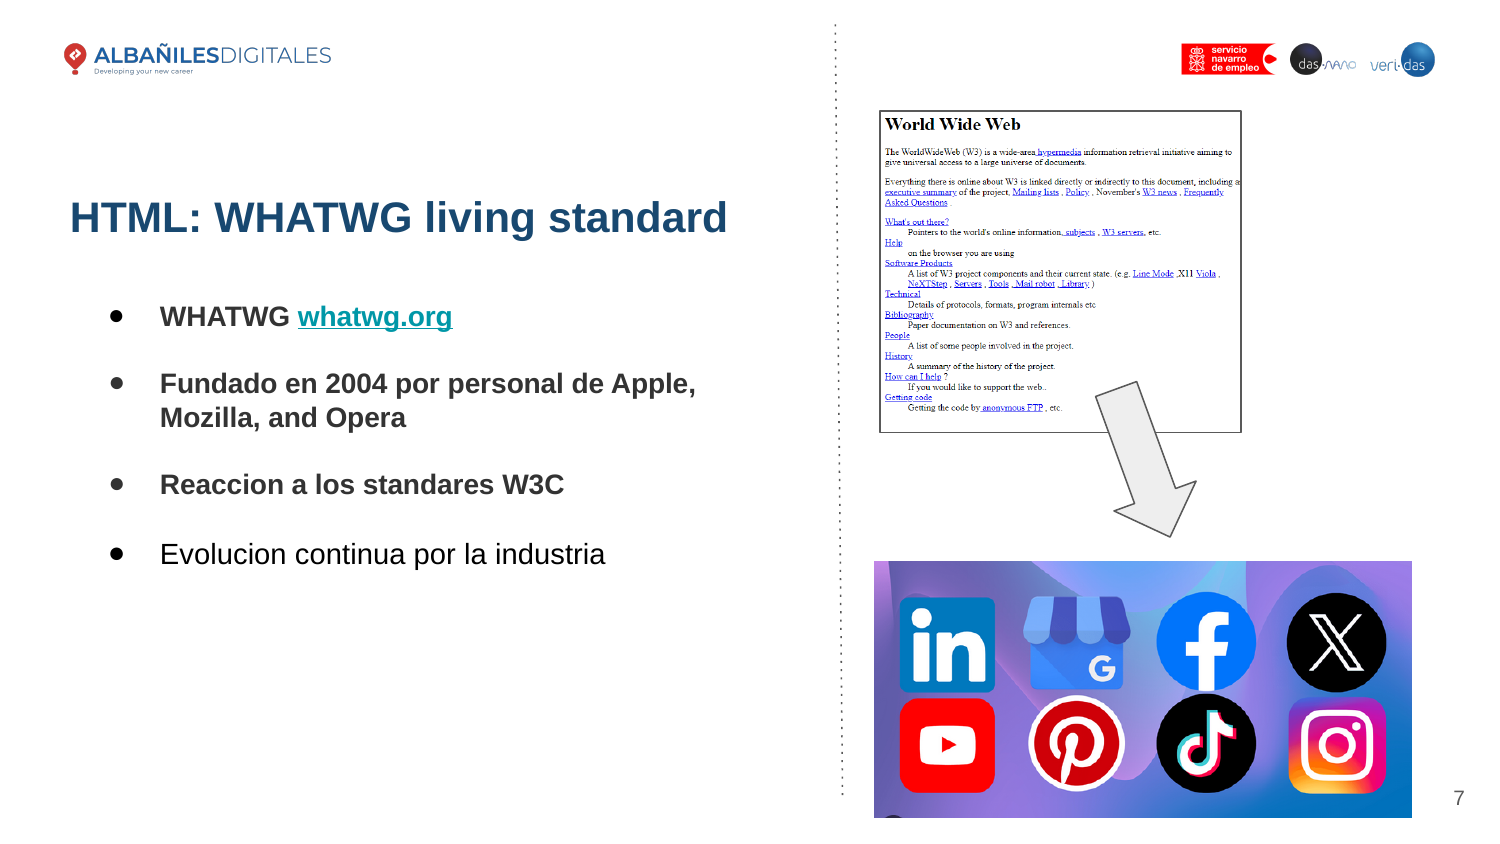

HTML: WHATWG living standard
WHATWG whatwg.org
Fundado en 2004 por personal de Apple, Mozilla, and Opera
Reaccion a los standares W3C
Evolucion continua por la industria